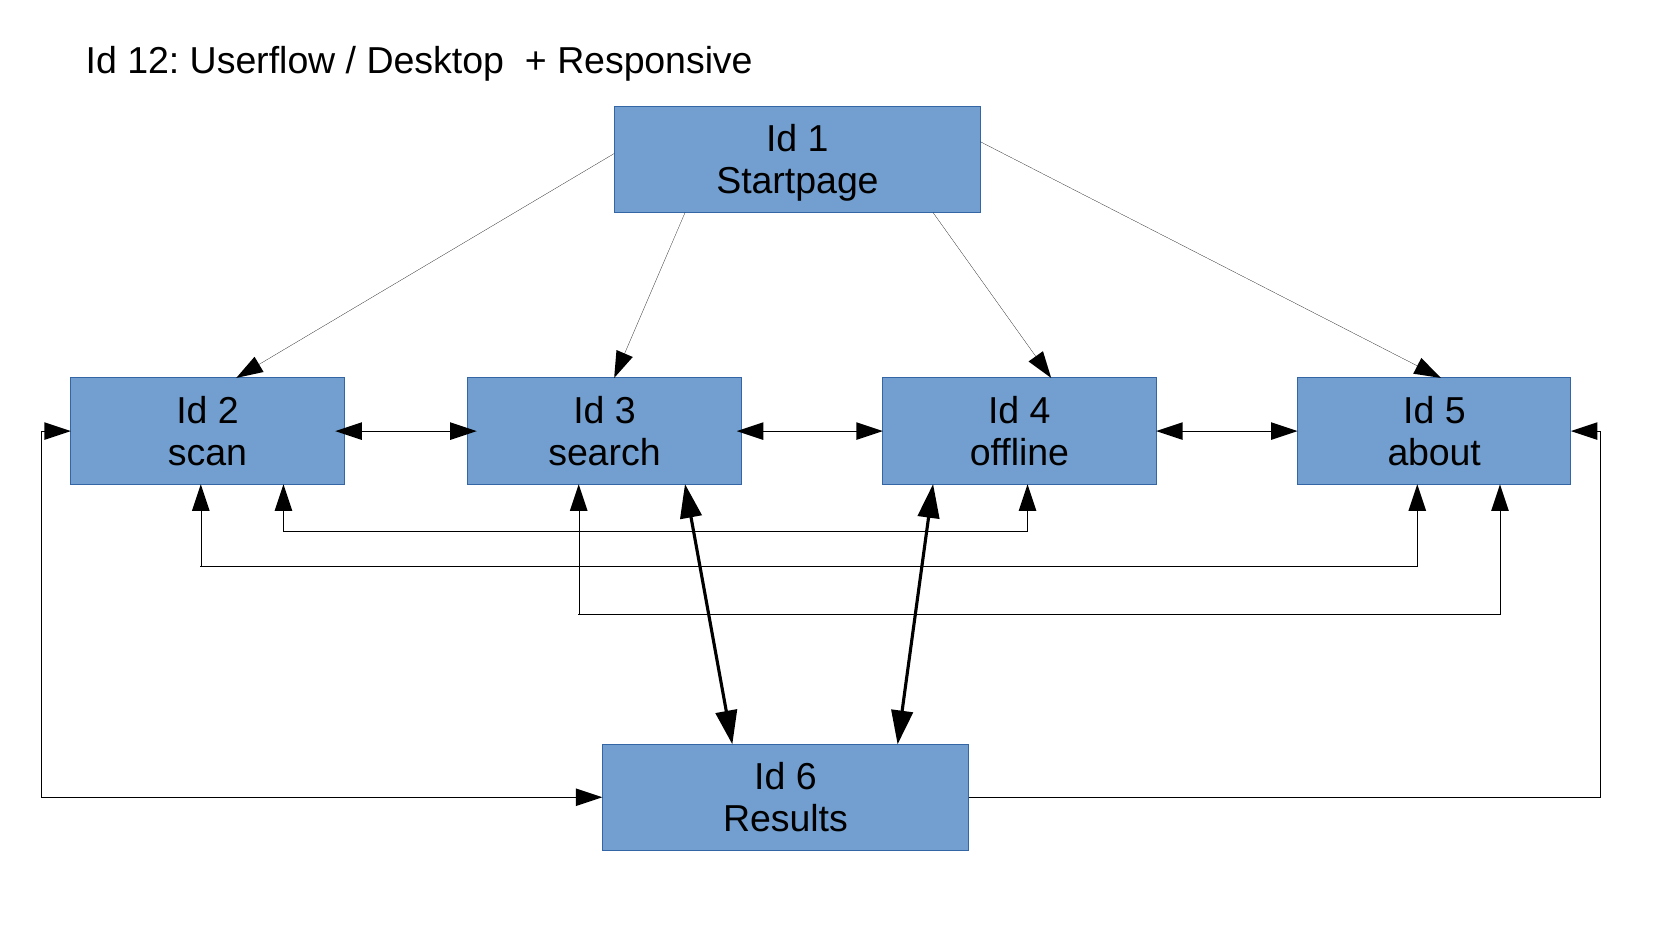

Id 12: Userflow / Desktop + Responsive
Id 1
Startpage
Id 2
scan
Id 3
search
Id 4
offline
Id 5
about
Id 6
Results